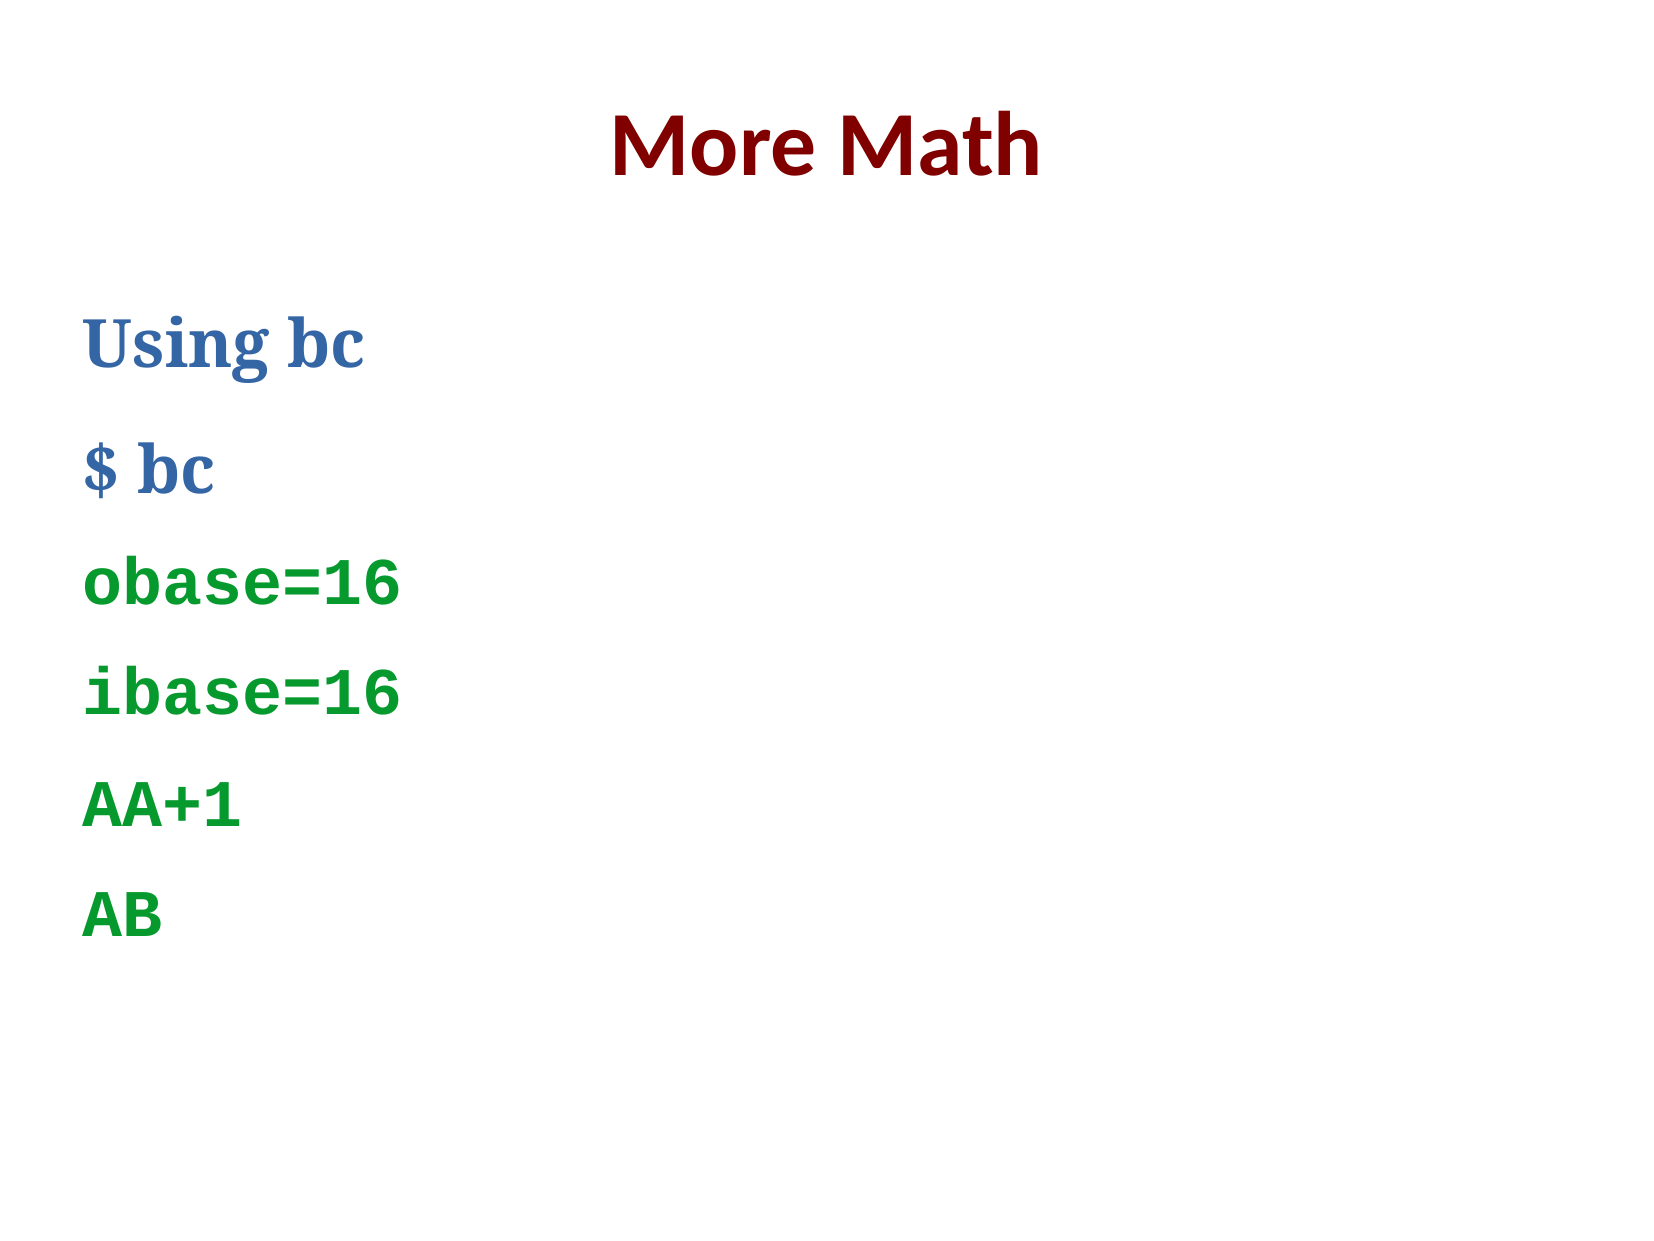

# More Math
Using bc
$ bc
obase=16
ibase=16
AA+1
AB